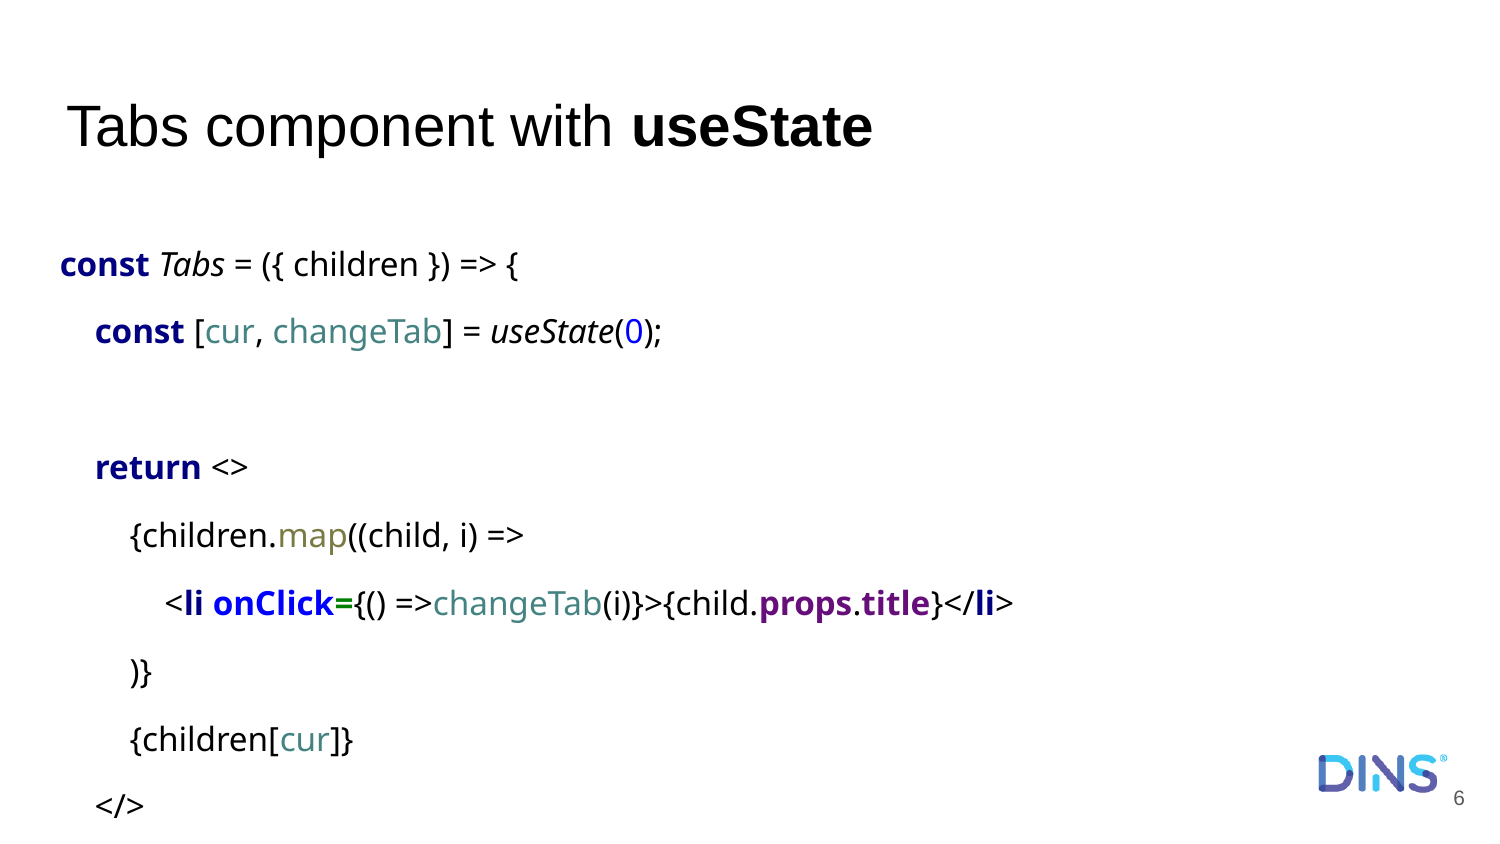

# Tabs component with useState
const Tabs = ({ children }) => {
 const [cur, changeTab] = useState(0);
 return <>
 {children.map((child, i) =>
 <li onClick={() =>changeTab(i)}>{child.props.title}</li>
 )}
 {children[cur]}
 </>
};
6